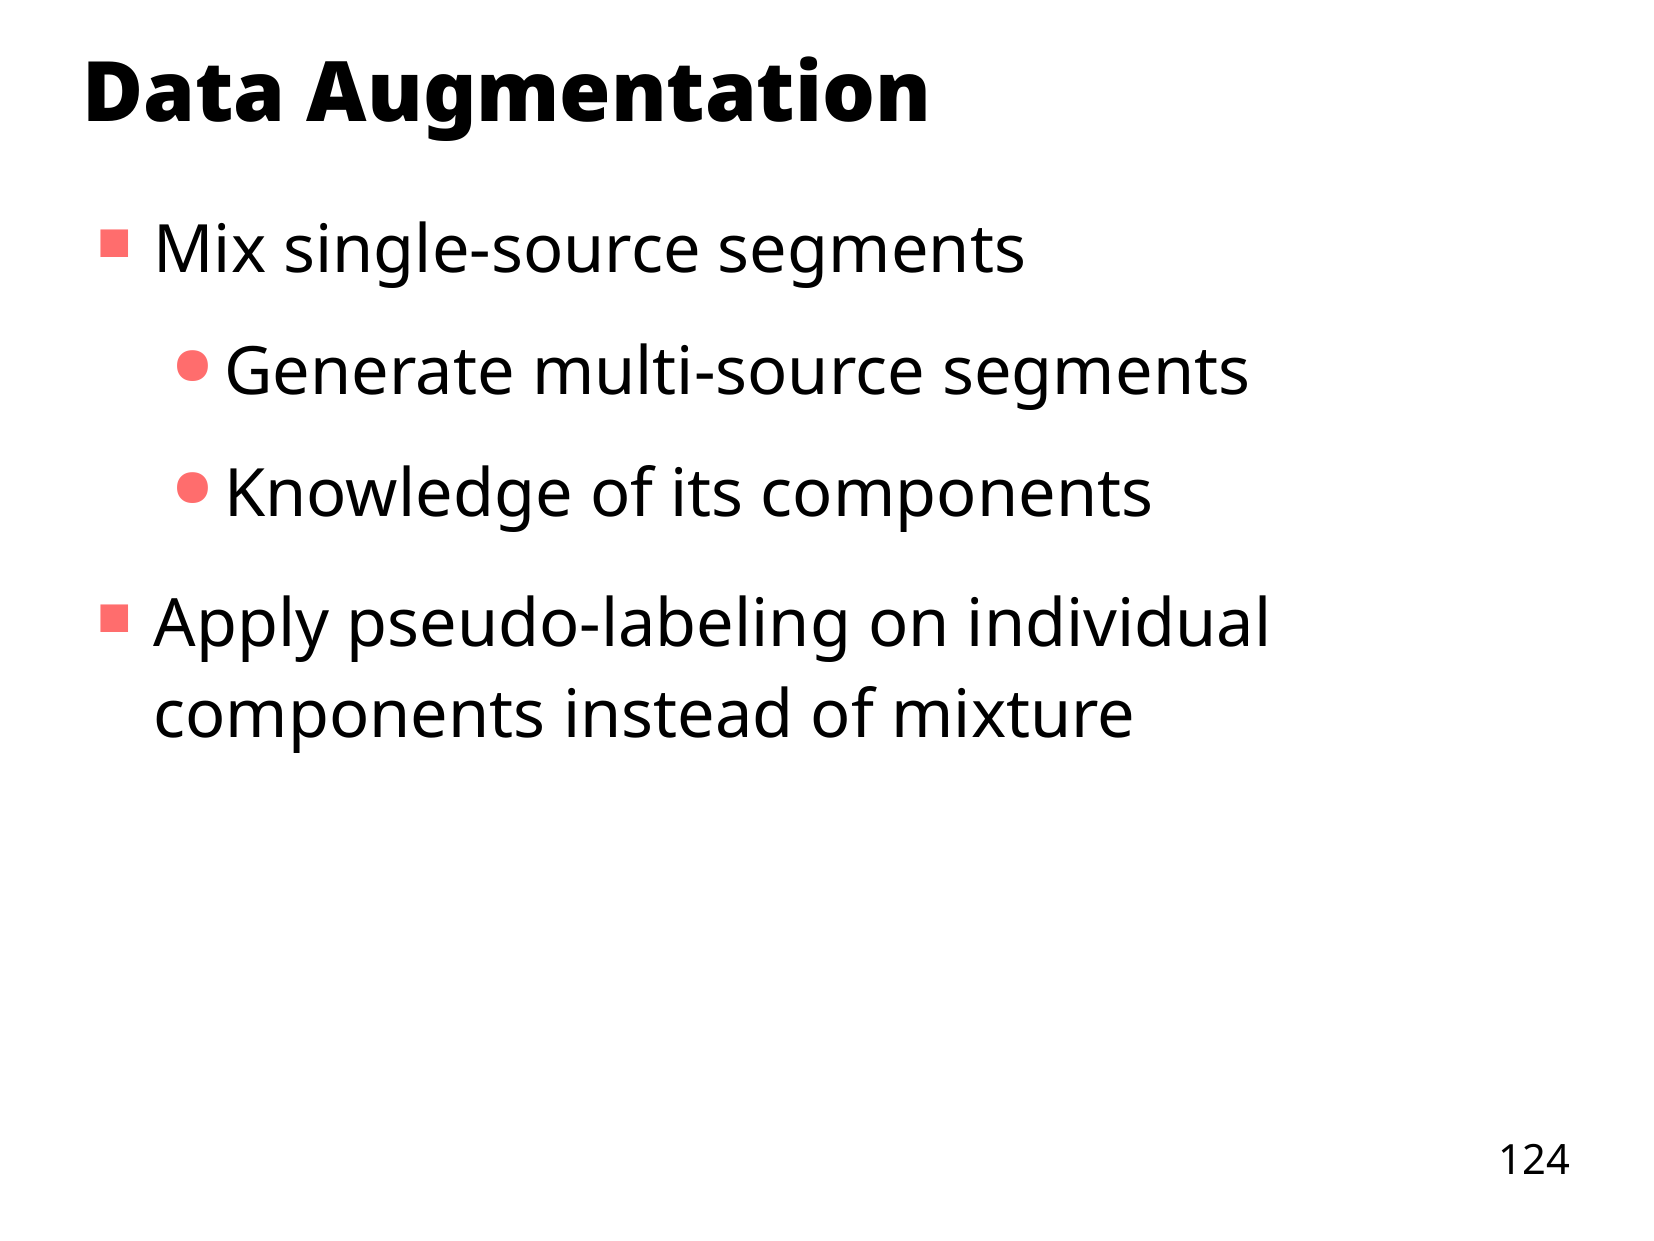

# Data Augmentation
Mix single-source segments
Generate multi-source segments
Knowledge of its components
Apply pseudo-labeling on individual components instead of mixture
124